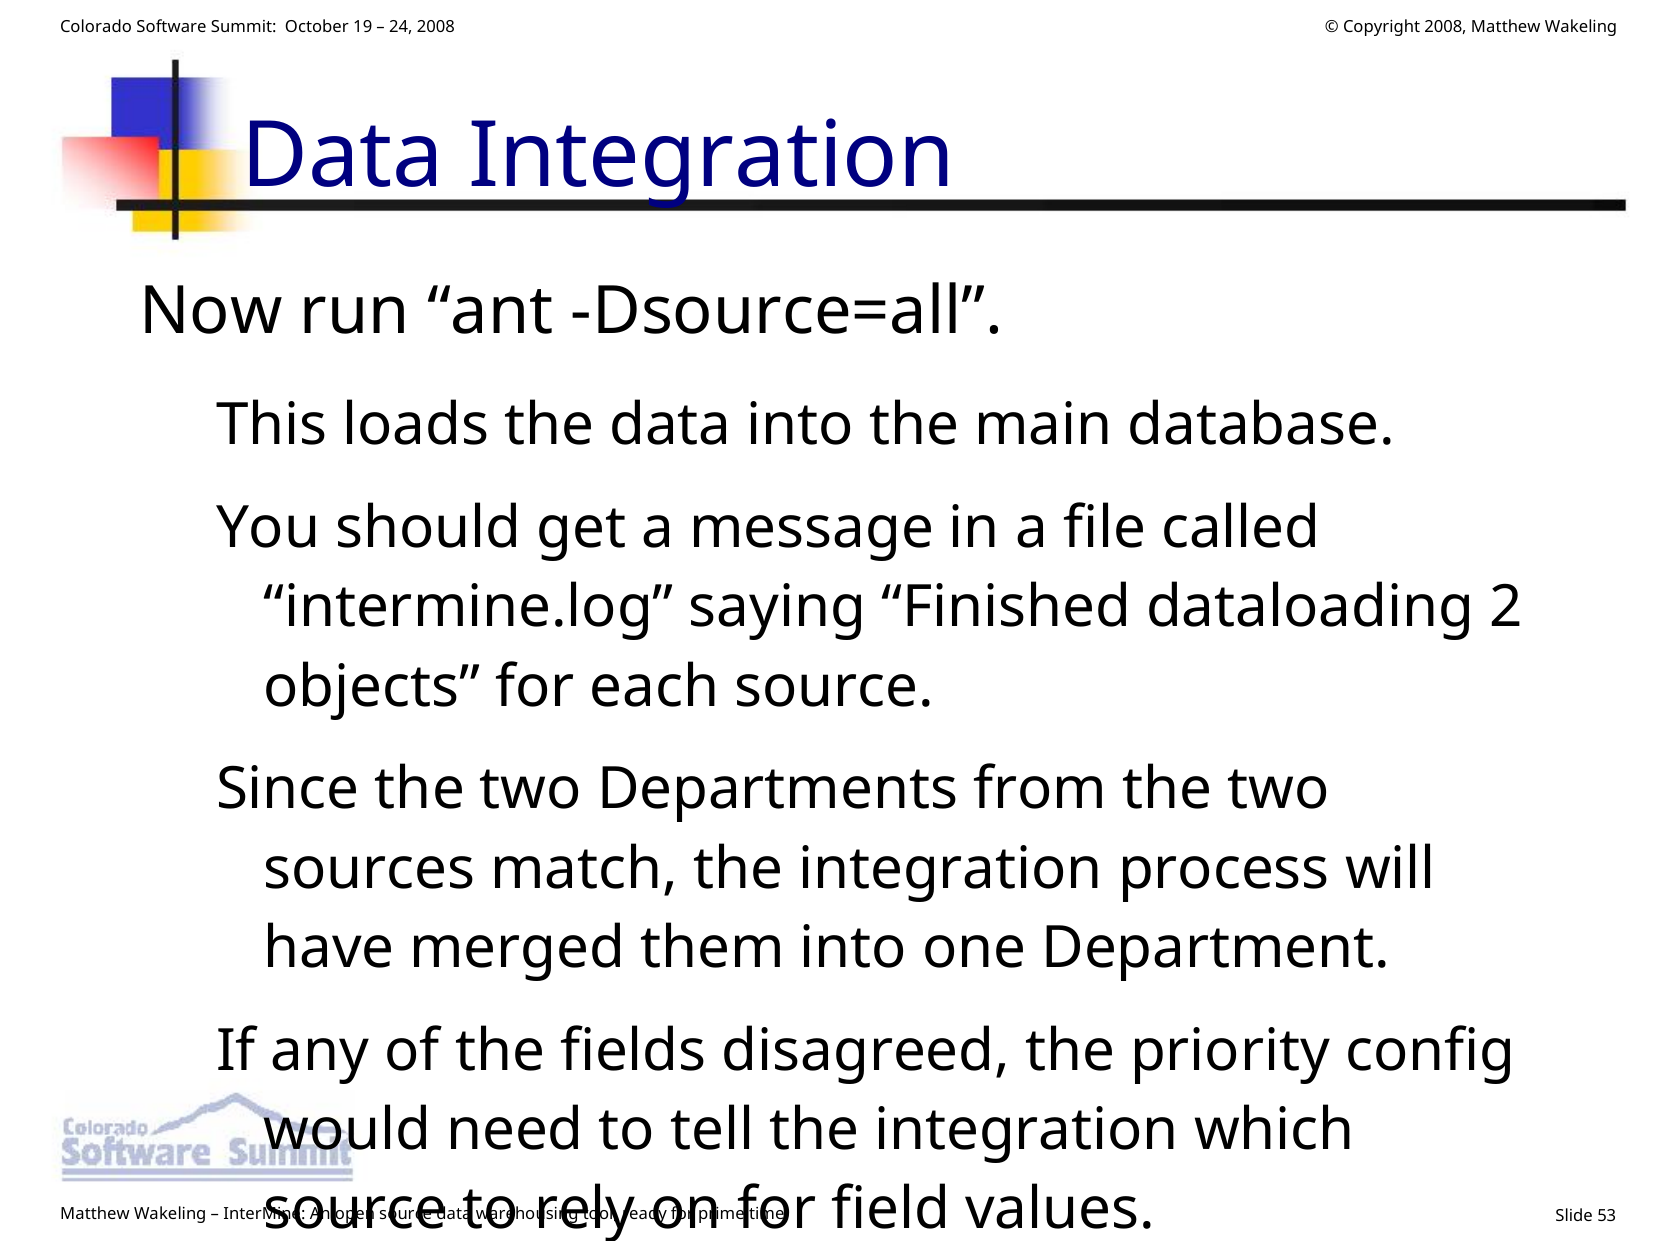

# Data Integration
Now run “ant -Dsource=all”.
This loads the data into the main database.
You should get a message in a file called “intermine.log” saying “Finished dataloading 2 objects” for each source.
Since the two Departments from the two sources match, the integration process will have merged them into one Department.
If any of the fields disagreed, the priority config would need to tell the integration which source to rely on for field values.